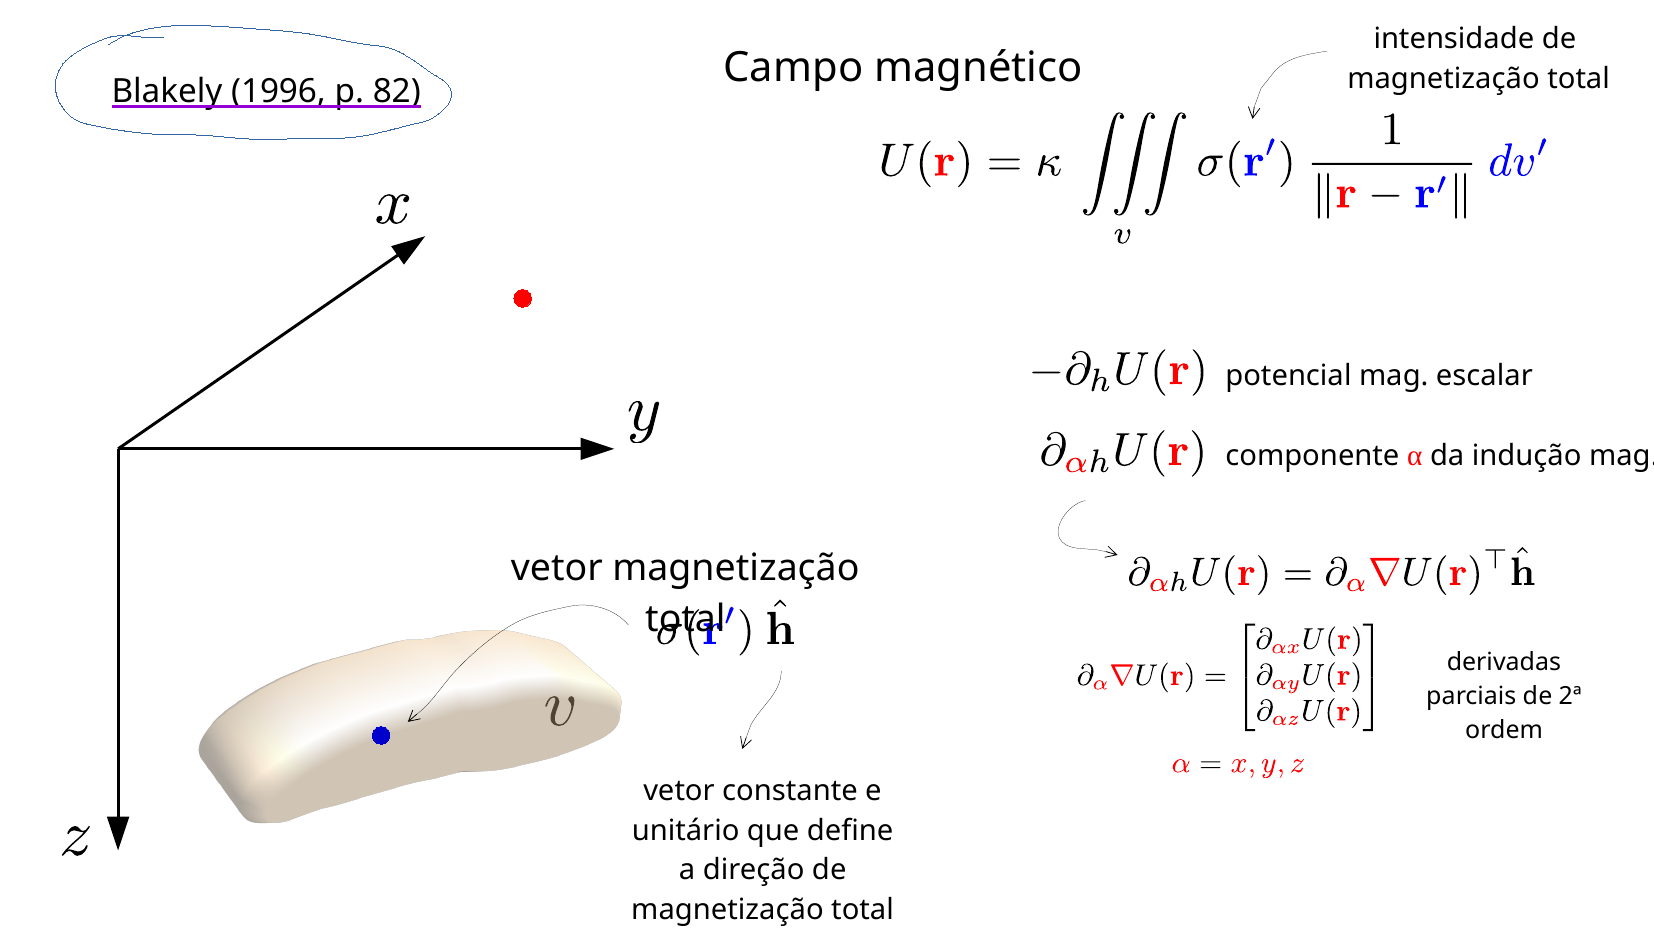

intensidade de
magnetização total
Campo magnético
Blakely (1996, p. 82)
potencial mag. escalar
componente α da indução mag.
vetor magnetização total
derivadas parciais de 2ª ordem
vetor constante e unitário que define a direção de magnetização total